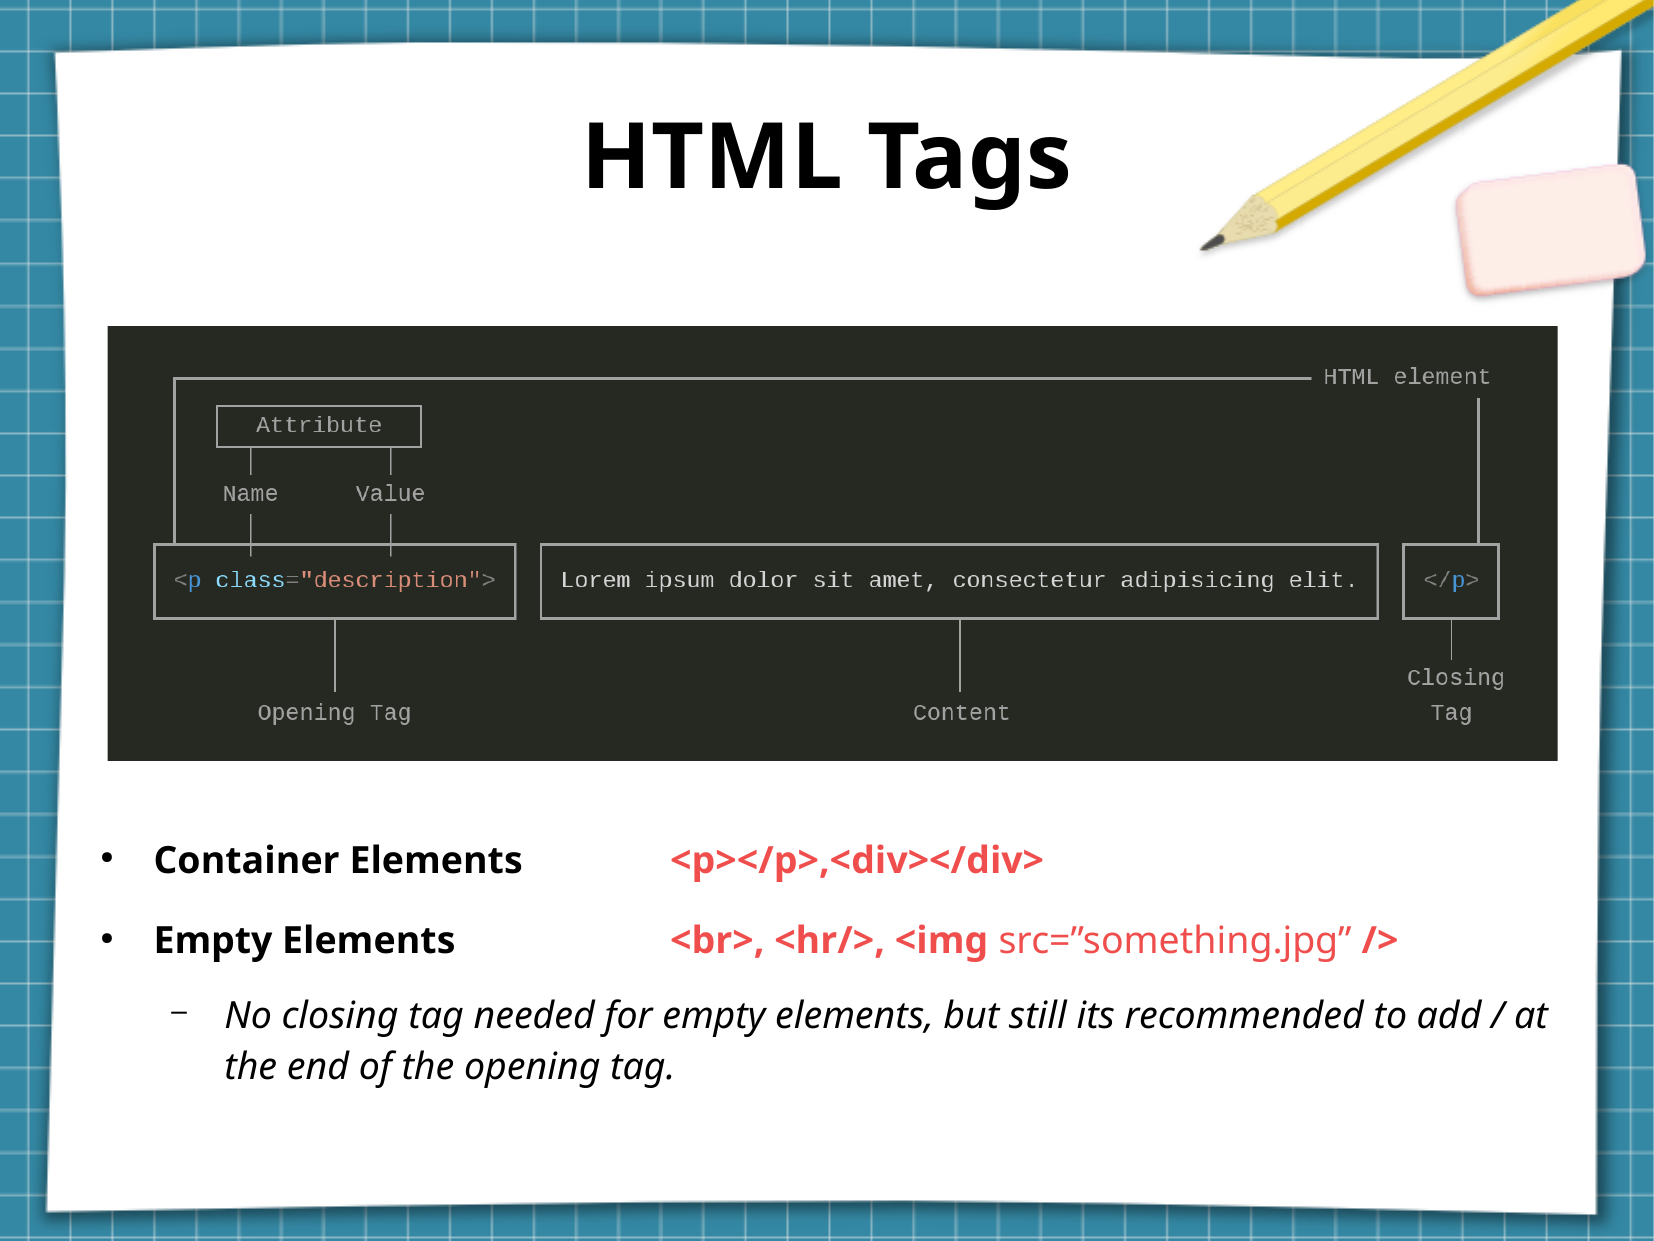

# HTML Tags
Container Elements		<p></p>,<div></div>
Empty Elements			<br>, <hr/>, <img src=”something.jpg” />
No closing tag needed for empty elements, but still its recommended to add / at the end of the opening tag.